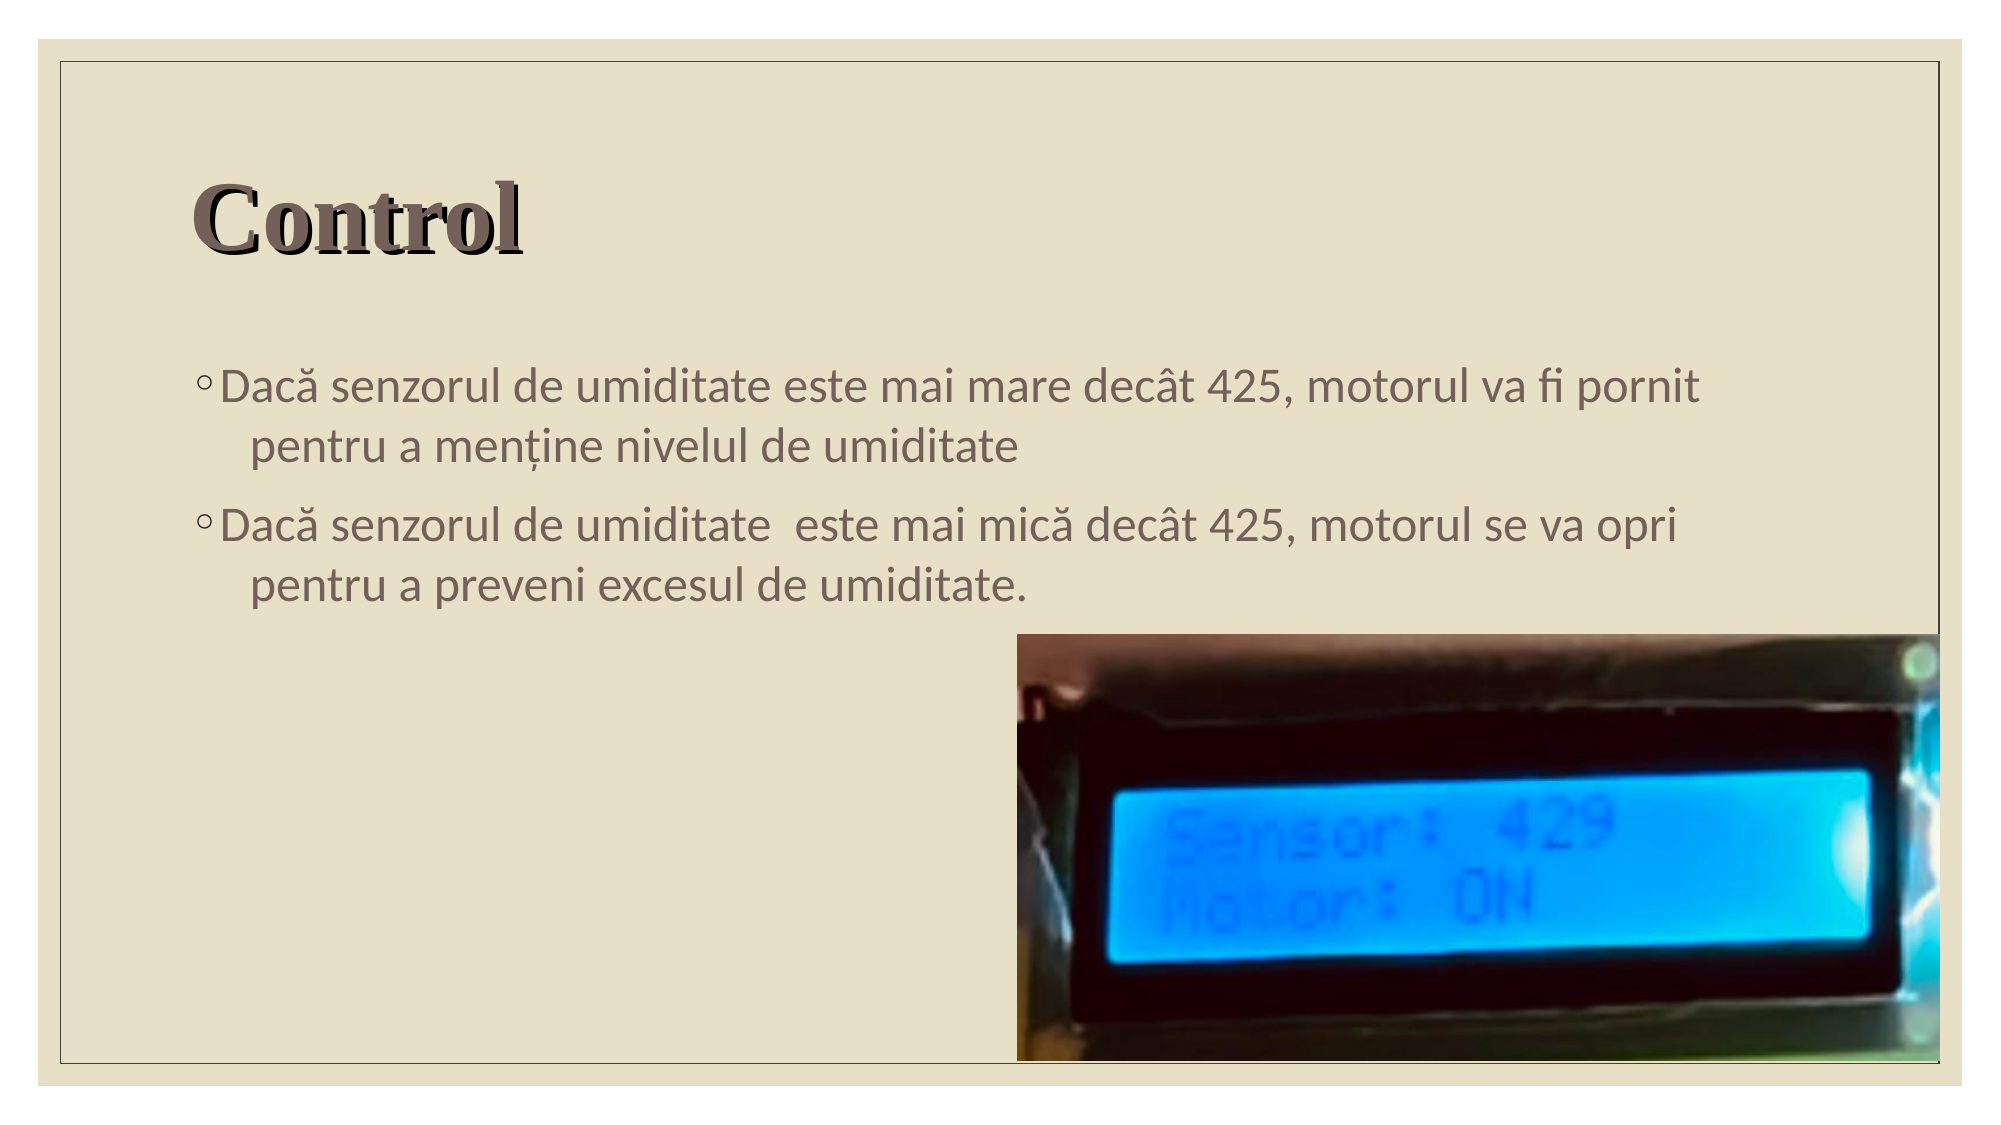

# Control
Dacă senzorul de umiditate este mai mare decât 425, motorul va fi pornit pentru a menține nivelul de umiditate
Dacă senzorul de umiditate este mai mică decât 425, motorul se va opri pentru a preveni excesul de umiditate.